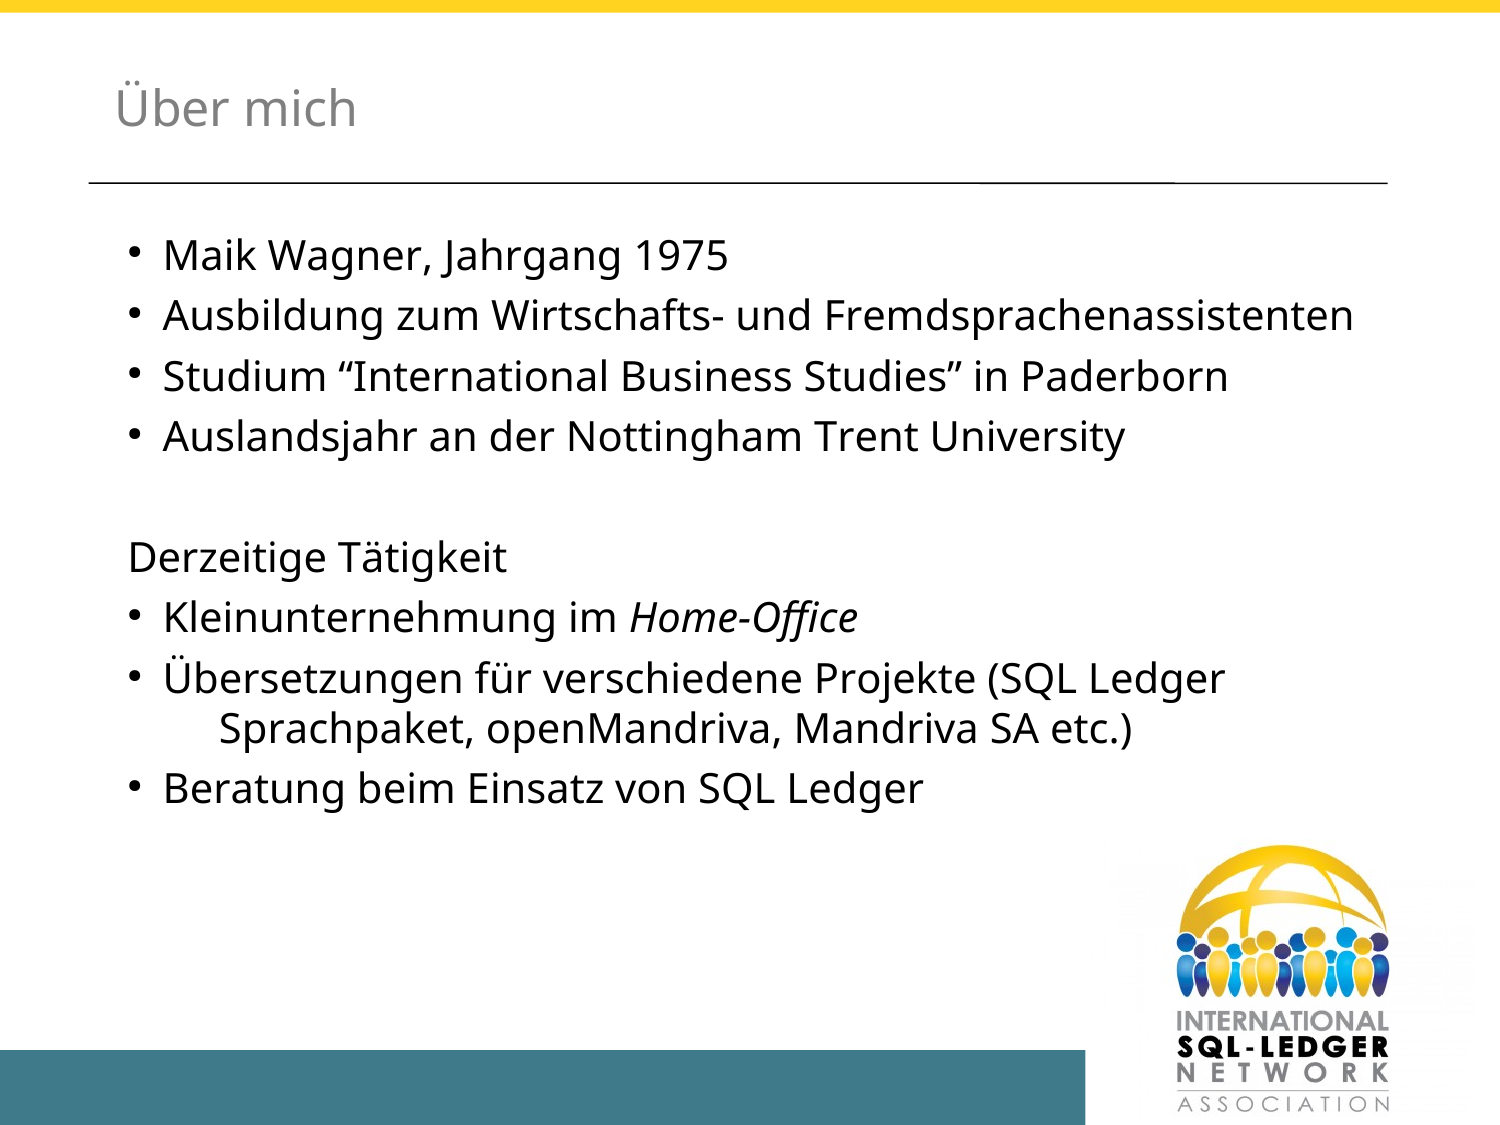

# Über mich
Maik Wagner, Jahrgang 1975
Ausbildung zum Wirtschafts- und Fremdsprachenassistenten
Studium “International Business Studies” in Paderborn
Auslandsjahr an der Nottingham Trent University
Derzeitige Tätigkeit
Kleinunternehmung im Home-Office
Übersetzungen für verschiedene Projekte (SQL Ledger Sprachpaket, openMandriva, Mandriva SA etc.)
Beratung beim Einsatz von SQL Ledger